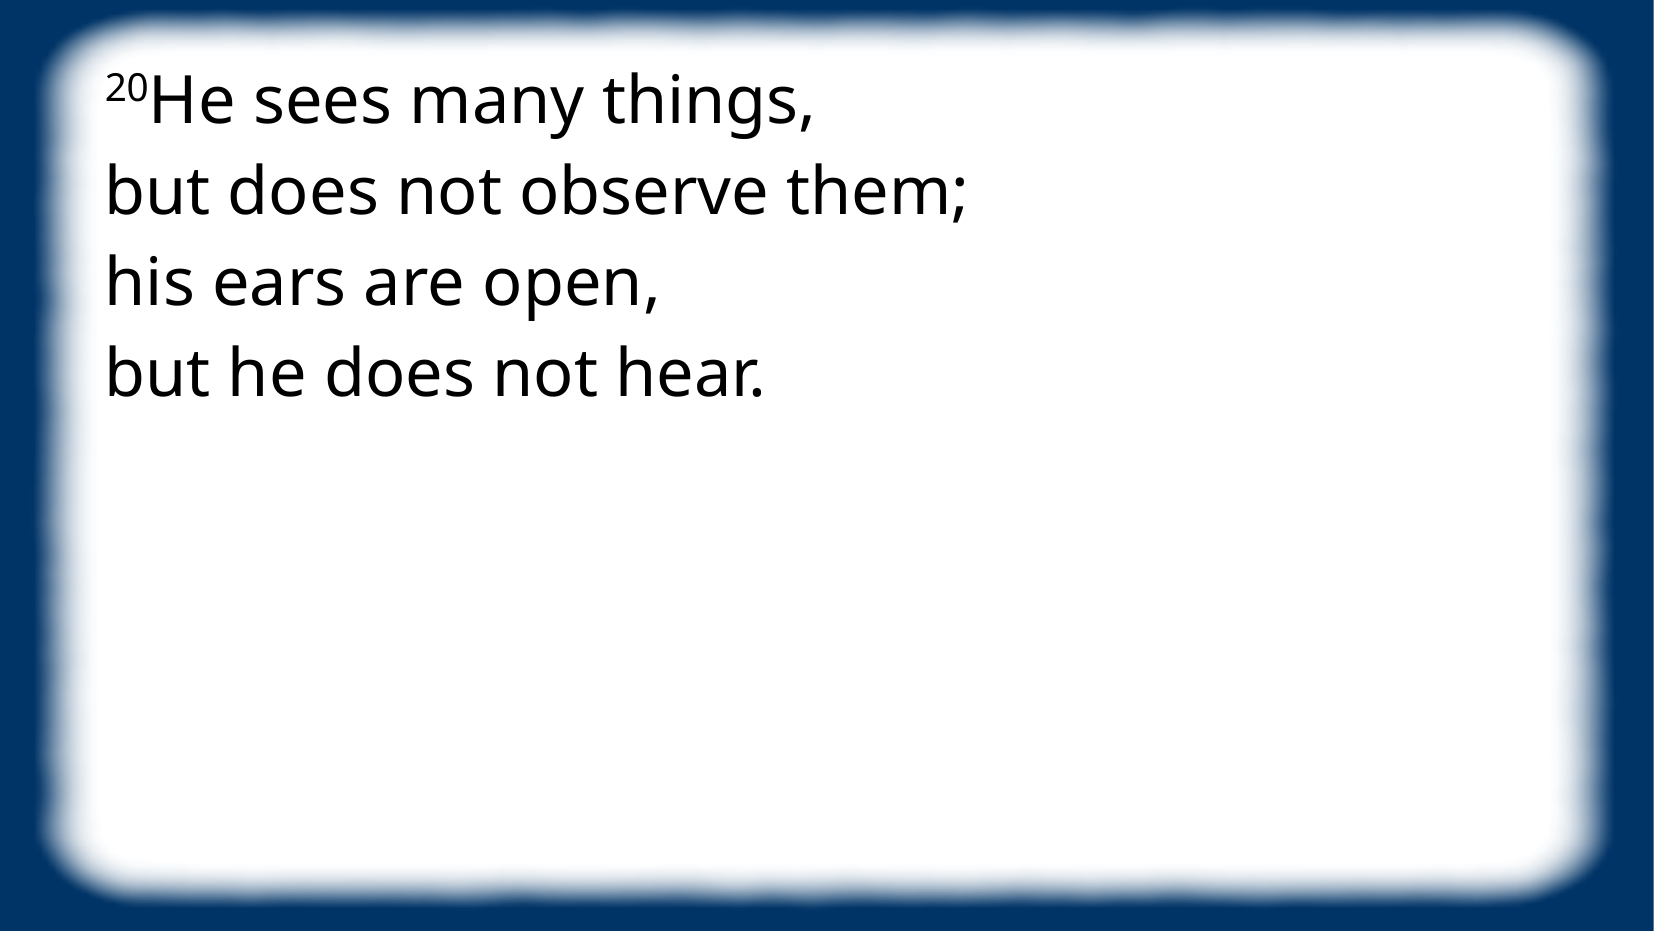

20He sees many things,
but does not observe them;
his ears are open,
but he does not hear.